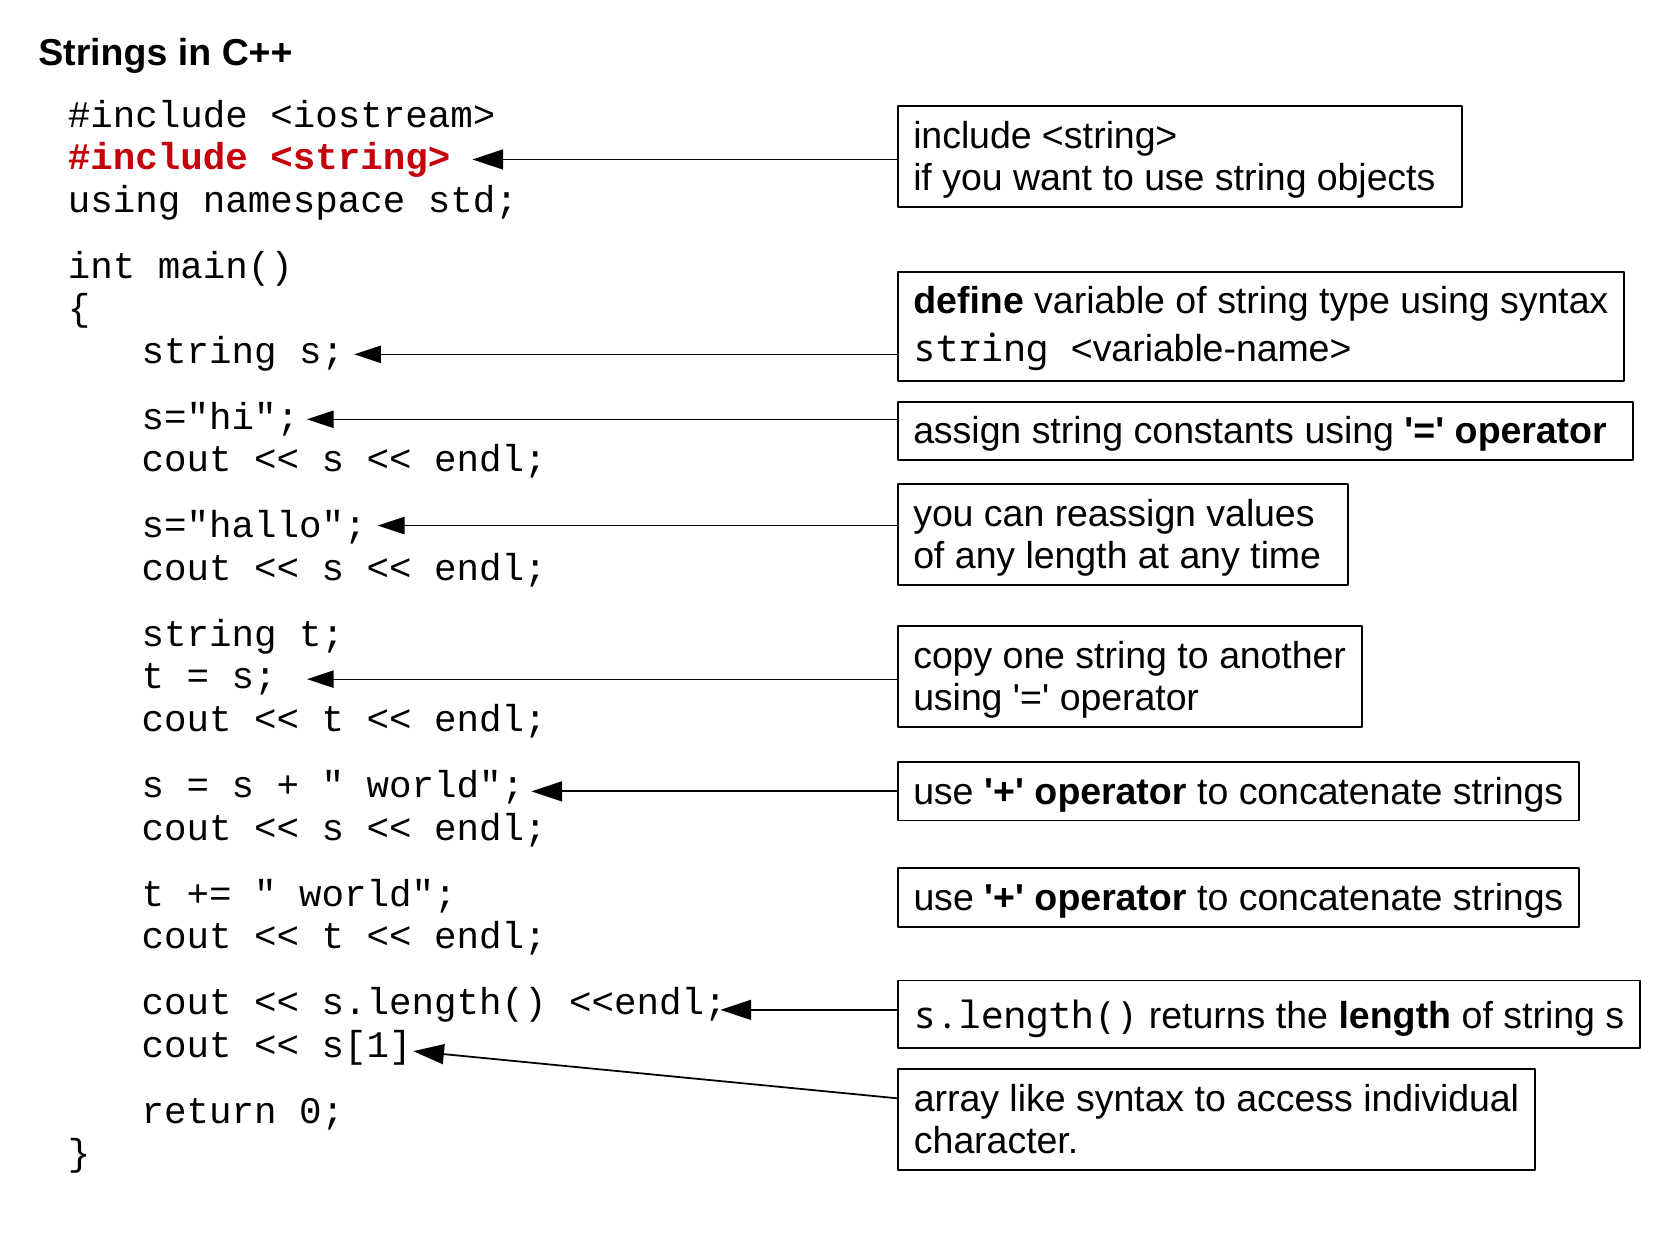

Strings in C++
#include <iostream>
#include <string>
using namespace std;
int main()
{
	string s;
	s="hi";
	cout << s << endl;
	s="hallo";
	cout << s << endl;
	string t;
	t = s;
	cout << t << endl;
	s = s + " world";
	cout << s << endl;
	t += " world";
	cout << t << endl;
	cout << s.length() <<endl;
	cout << s[1]
	return 0;
}
include <string>
if you want to use string objects
define variable of string type using syntax
string <variable-name>
assign string constants using '=' operator
you can reassign values
of any length at any time
copy one string to another
using '=' operator
use '+' operator to concatenate strings
use '+' operator to concatenate strings
s.length() returns the length of string s
array like syntax to access individual
character.